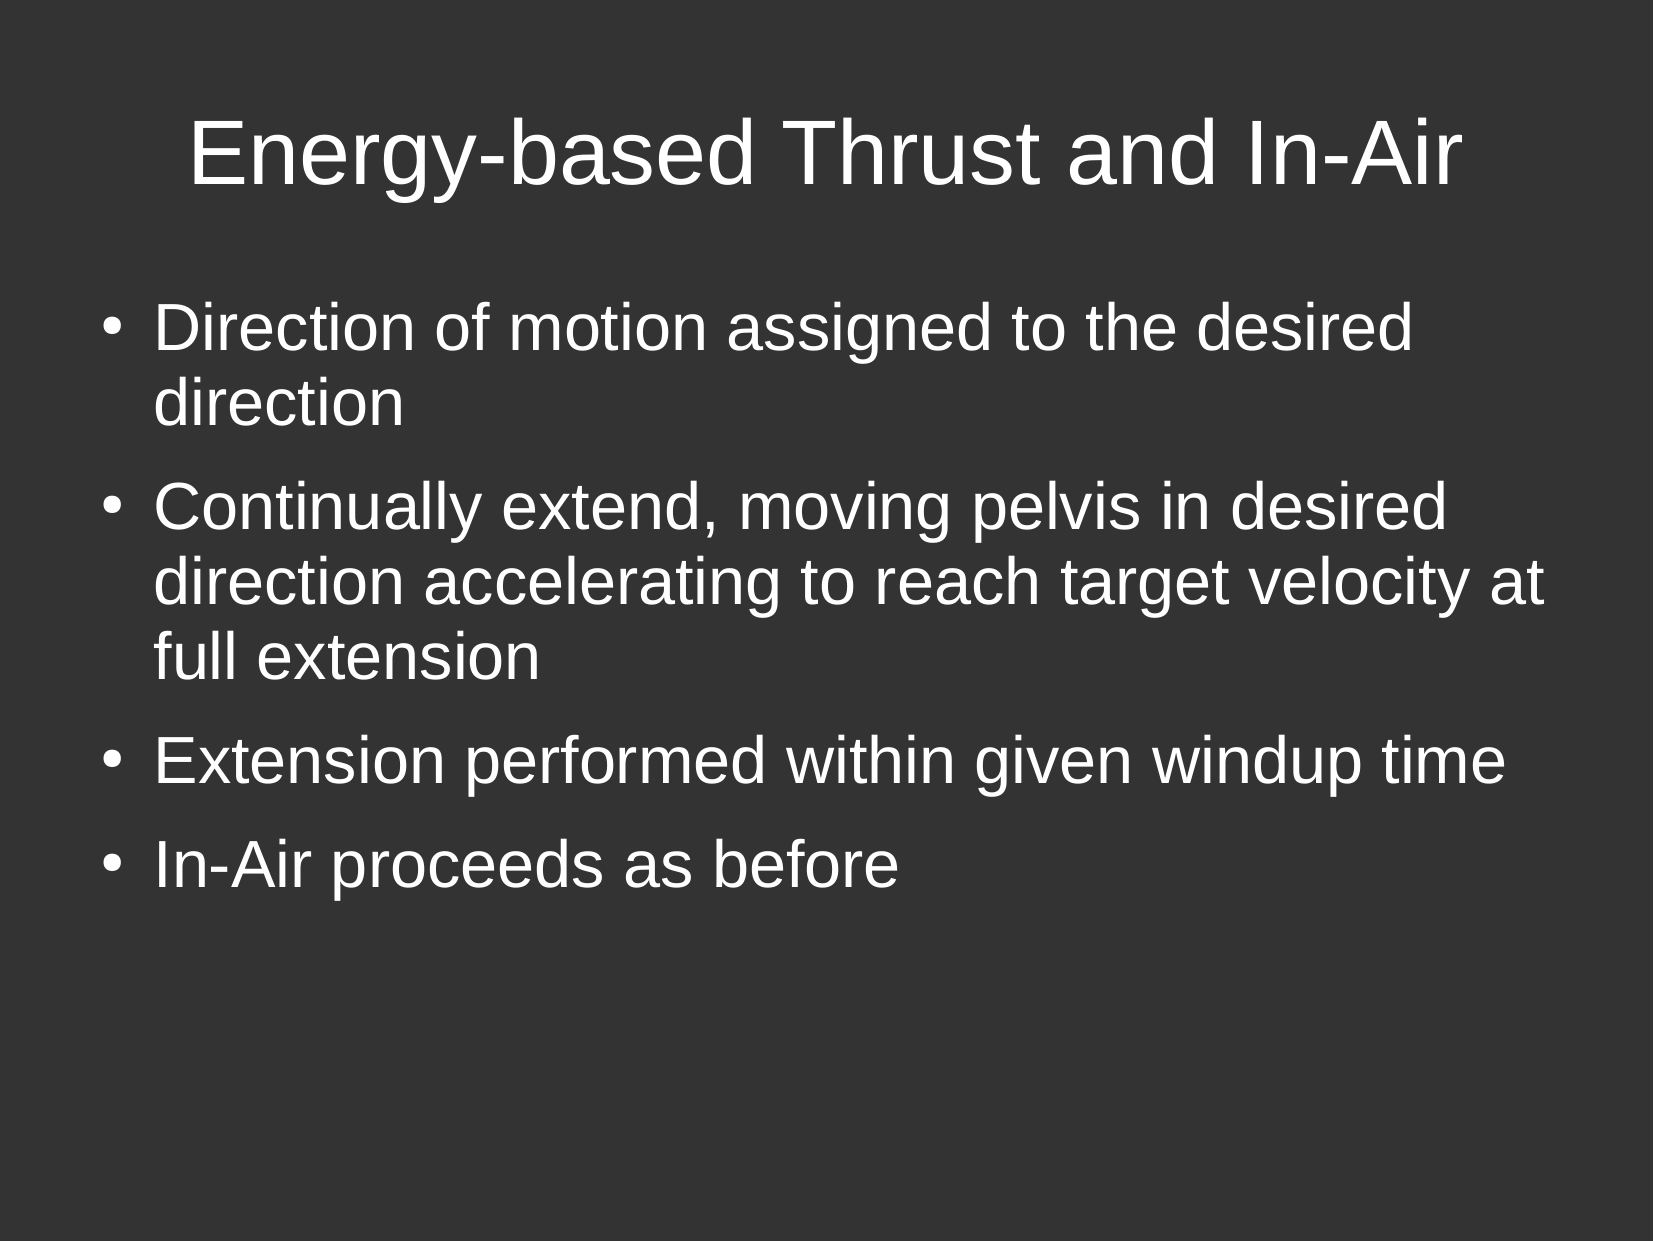

# Energy-based Thrust and In-Air
Direction of motion assigned to the desired direction
Continually extend, moving pelvis in desired direction accelerating to reach target velocity at full extension
Extension performed within given windup time
In-Air proceeds as before